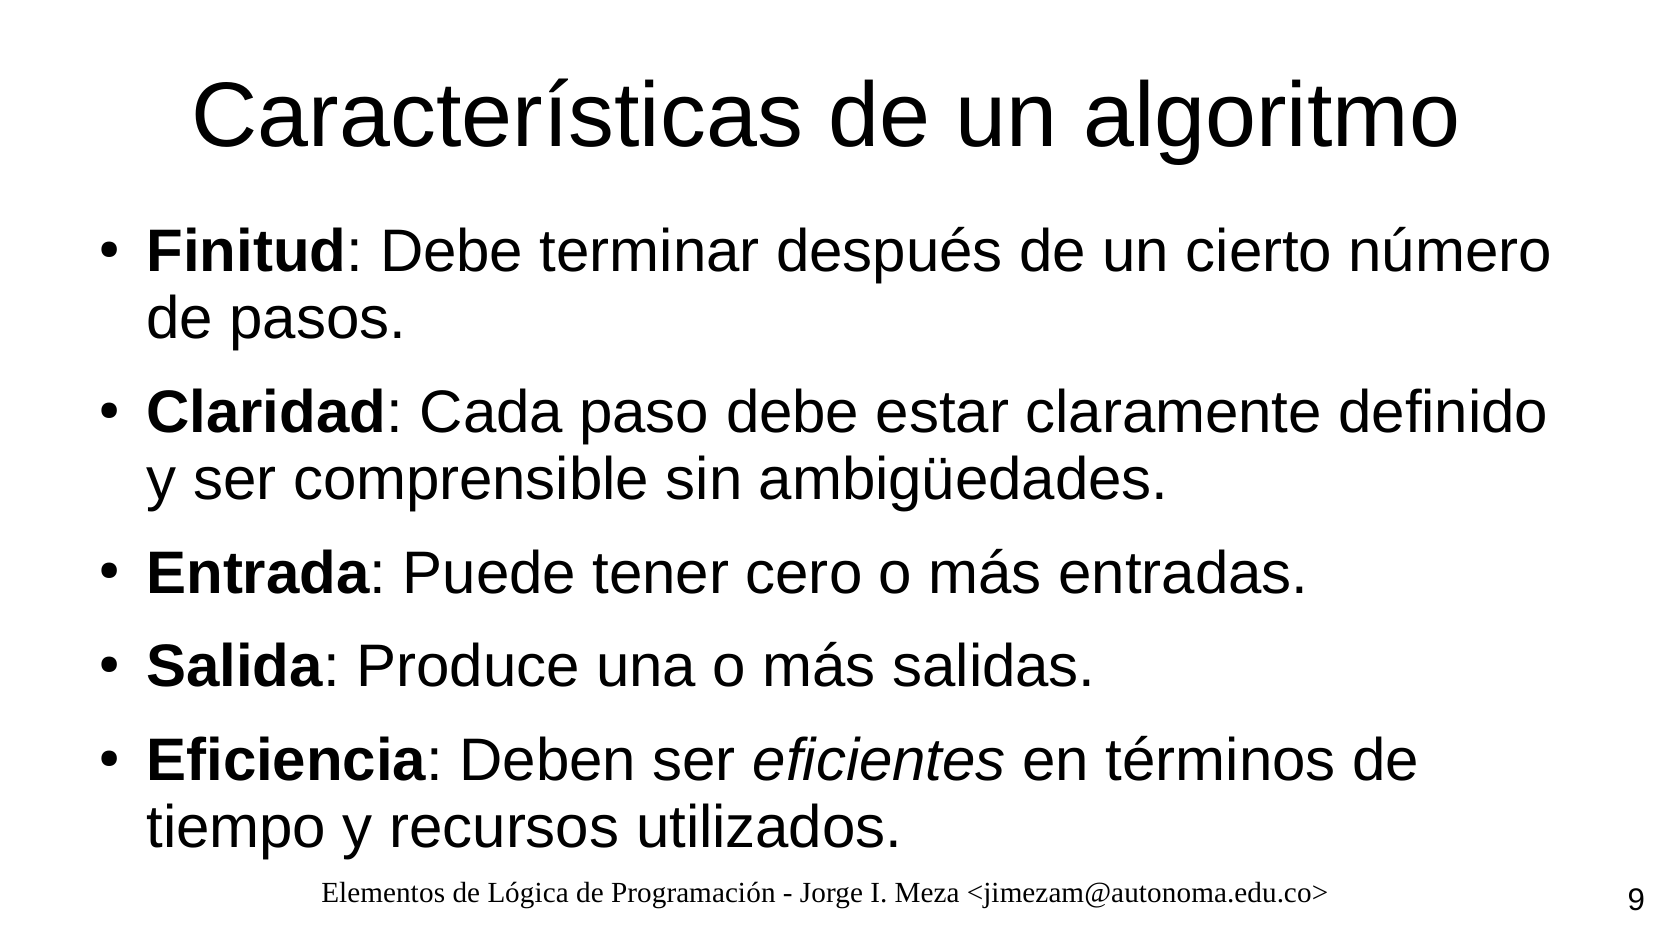

# Características de un algoritmo
Finitud: Debe terminar después de un cierto número de pasos.
Claridad: Cada paso debe estar claramente definido y ser comprensible sin ambigüedades.
Entrada: Puede tener cero o más entradas.
Salida: Produce una o más salidas.
Eficiencia: Deben ser eficientes en términos de tiempo y recursos utilizados.
Elementos de Lógica de Programación - Jorge I. Meza <jimezam@autonoma.edu.co>